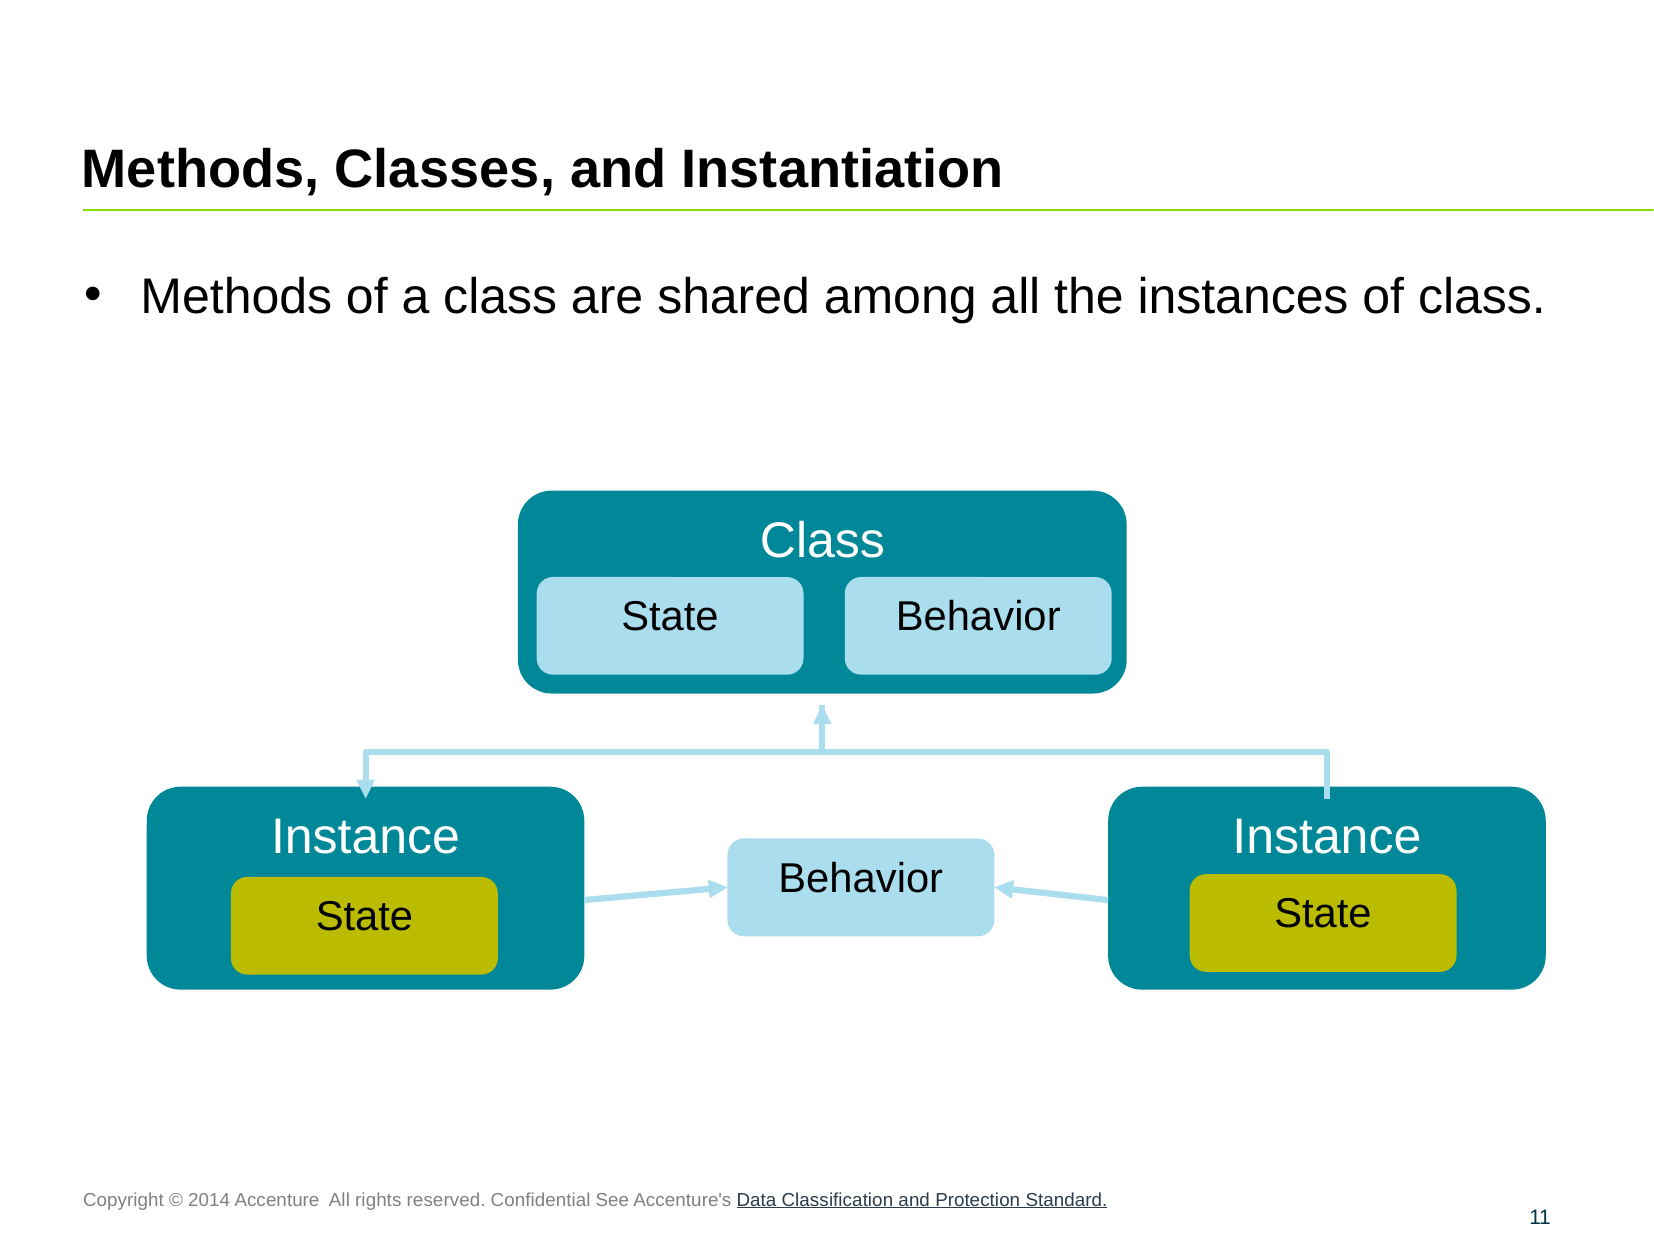

Methods, Classes, and Instantiation
# Methods of a class are shared among all the instances of class.
Class
State
Behavior
Instance
Instance
State
Behavior
State
11